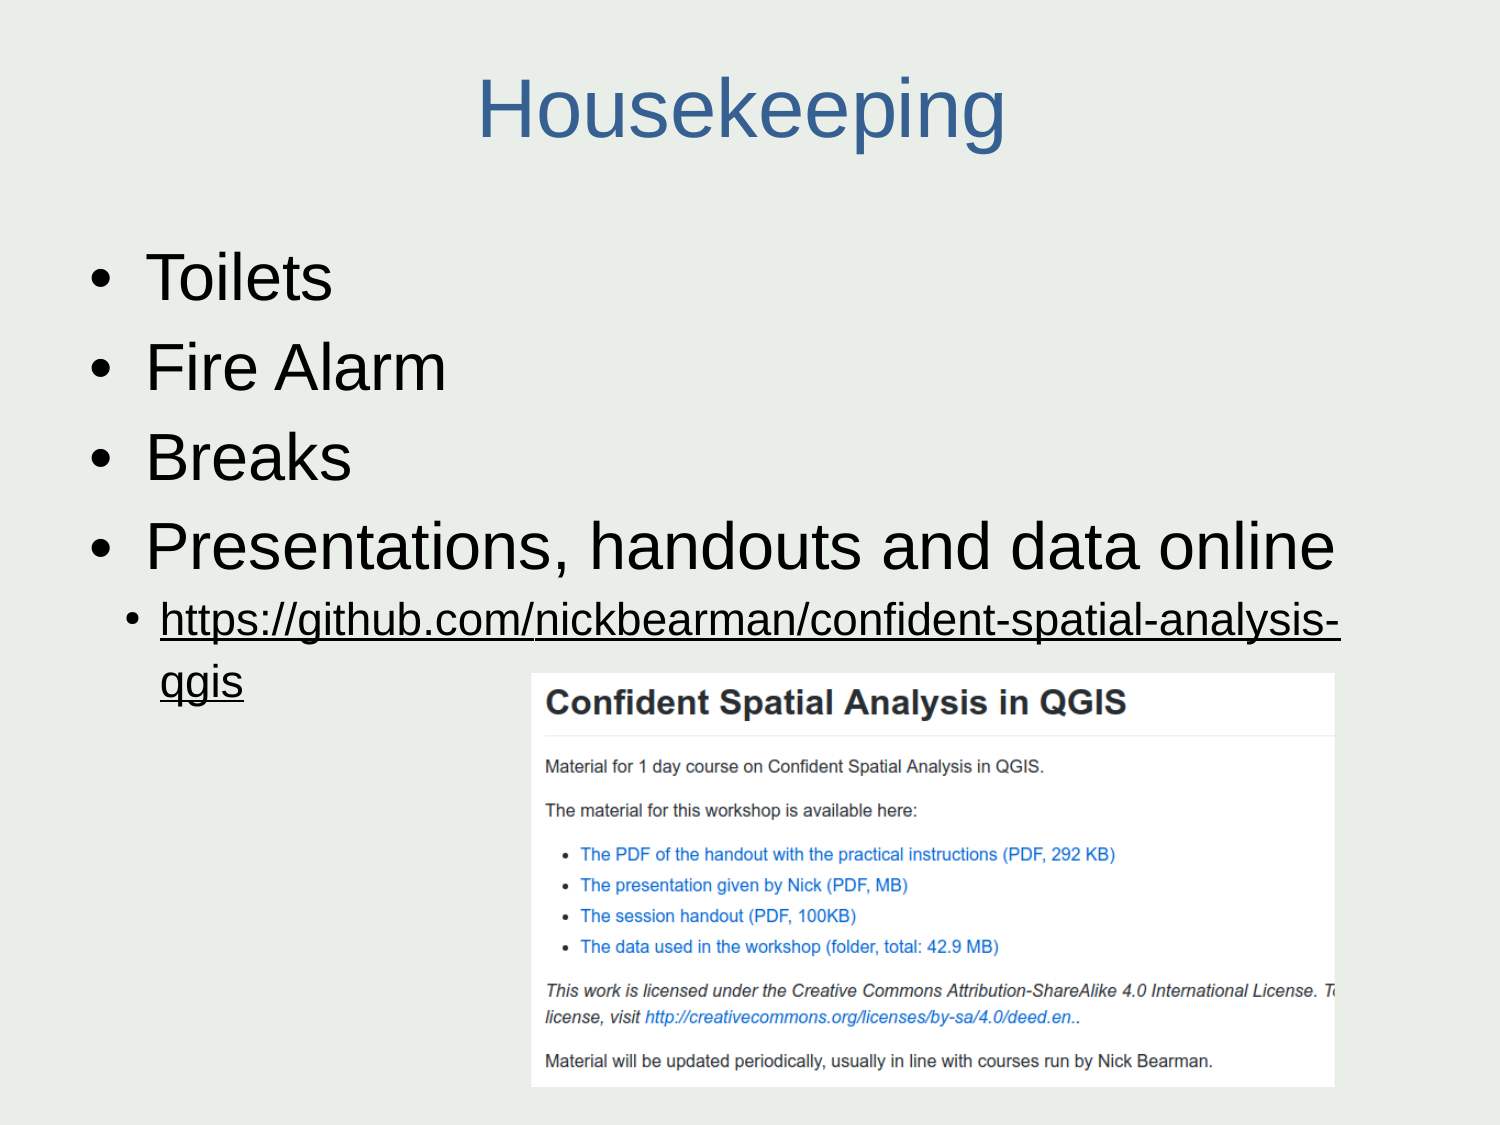

# Housekeeping
Toilets
Fire Alarm
Breaks
Presentations, handouts and data online
https://github.com/nickbearman/confident-spatial-analysis-qgis